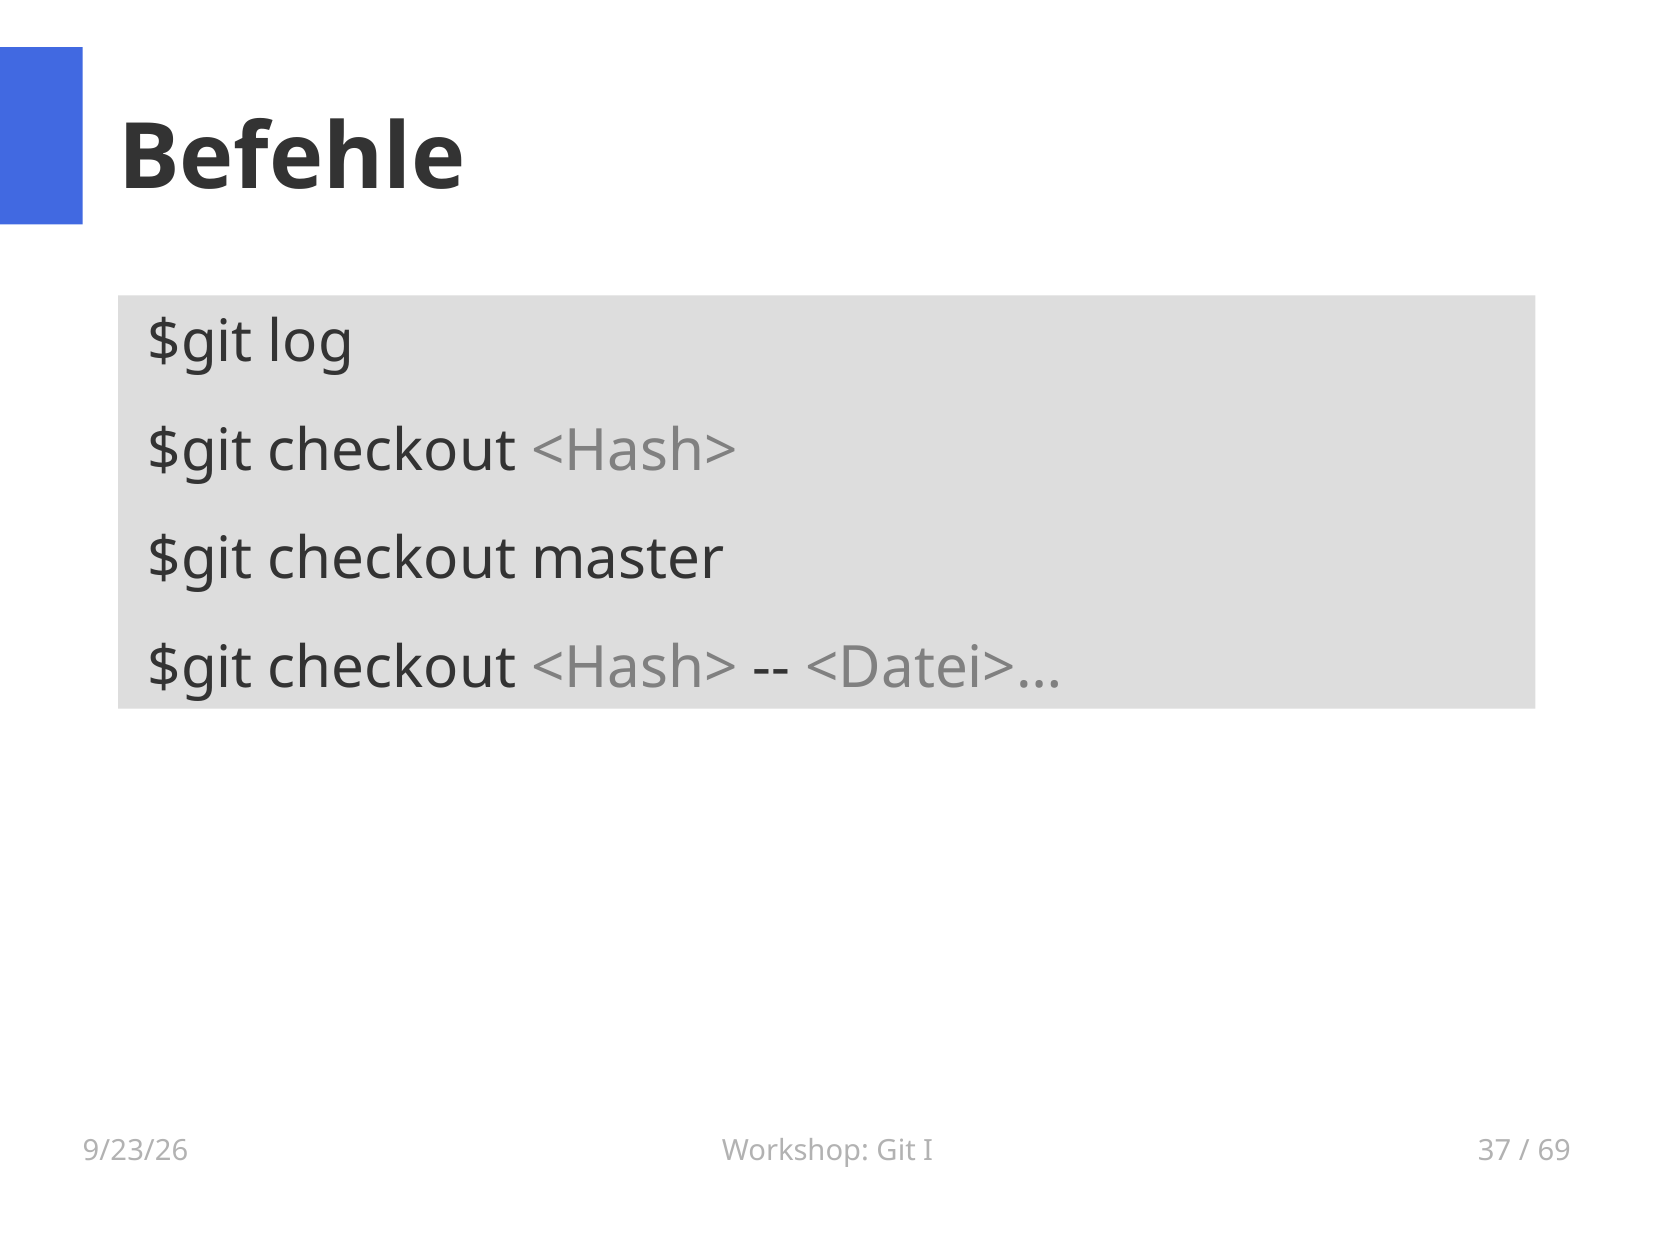

# Befehle
$git log
$git checkout <Hash>
$git checkout master
$git checkout <Hash> -- <Datei>…